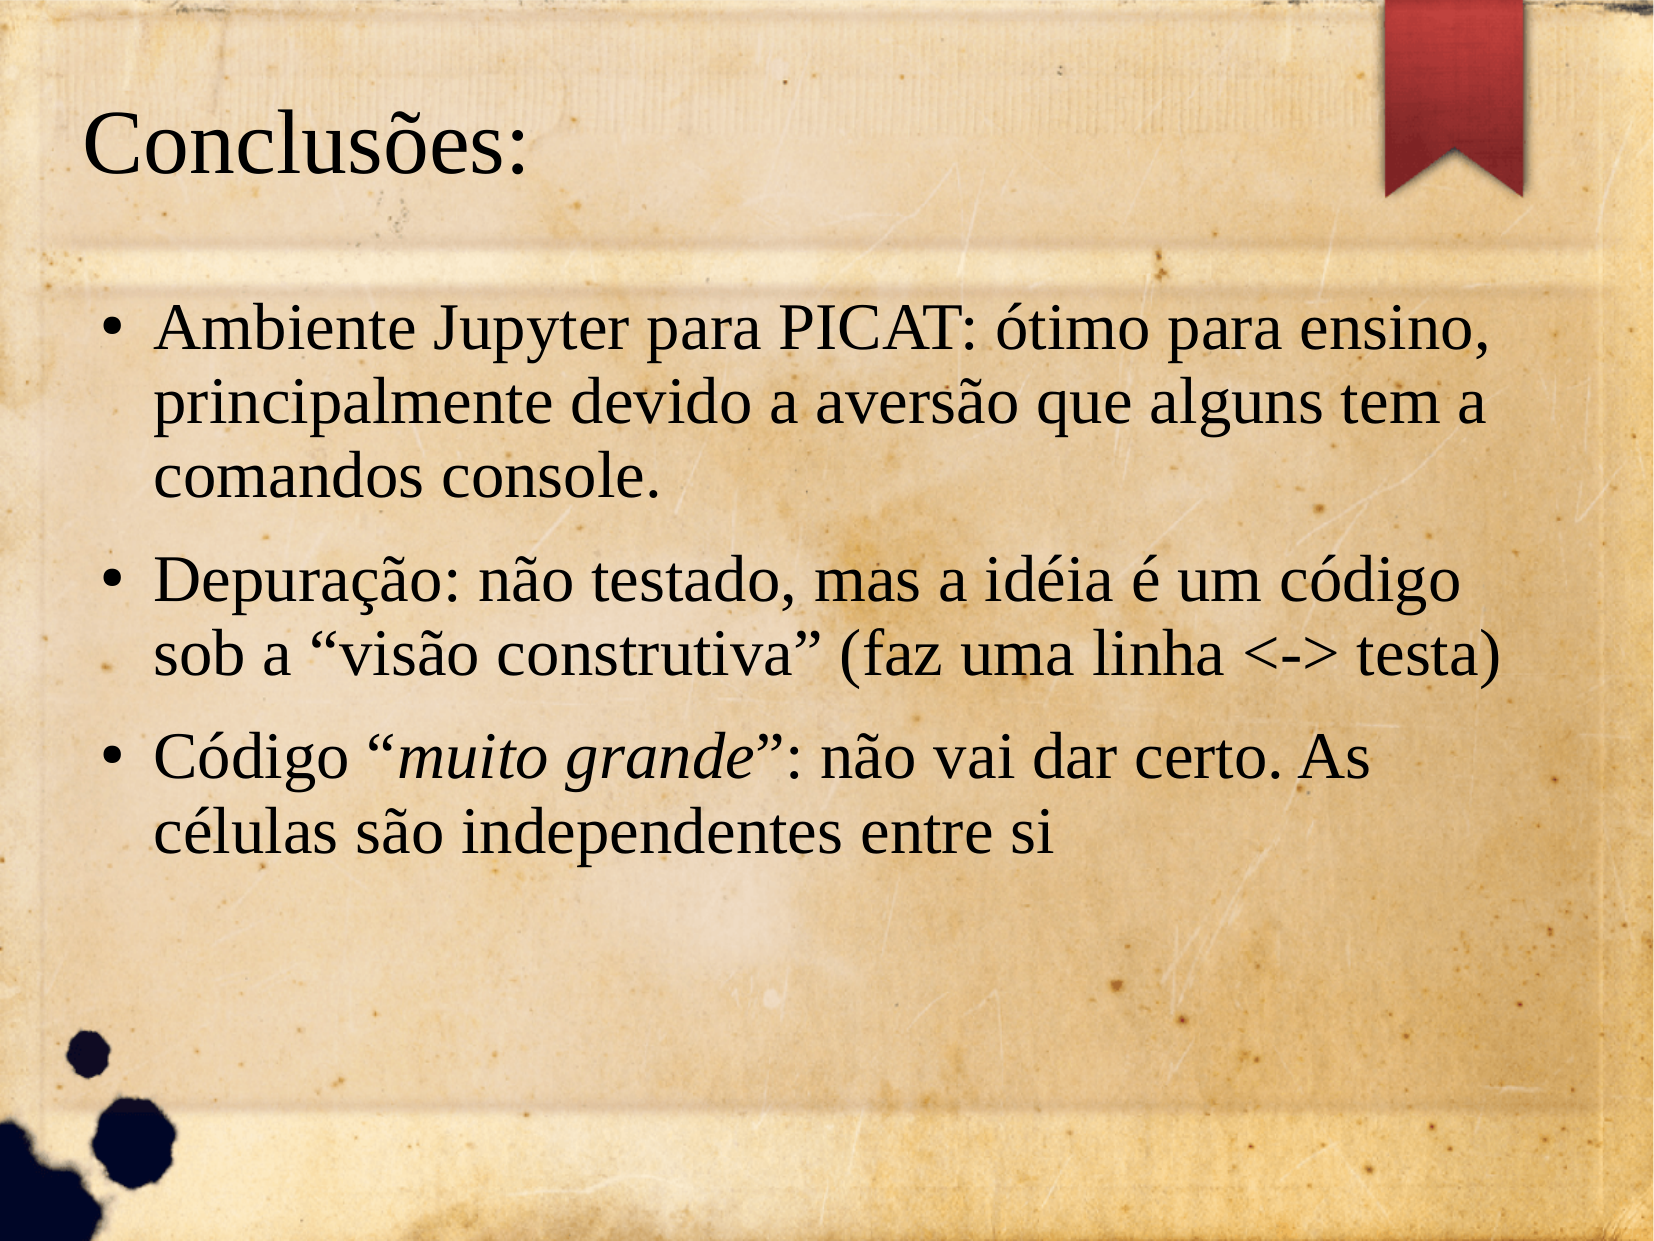

# Conclusões:
Ambiente Jupyter para PICAT: ótimo para ensino, principalmente devido a aversão que alguns tem a comandos console.
Depuração: não testado, mas a idéia é um código sob a “visão construtiva” (faz uma linha <-> testa)
Código “muito grande”: não vai dar certo. As células são independentes entre si